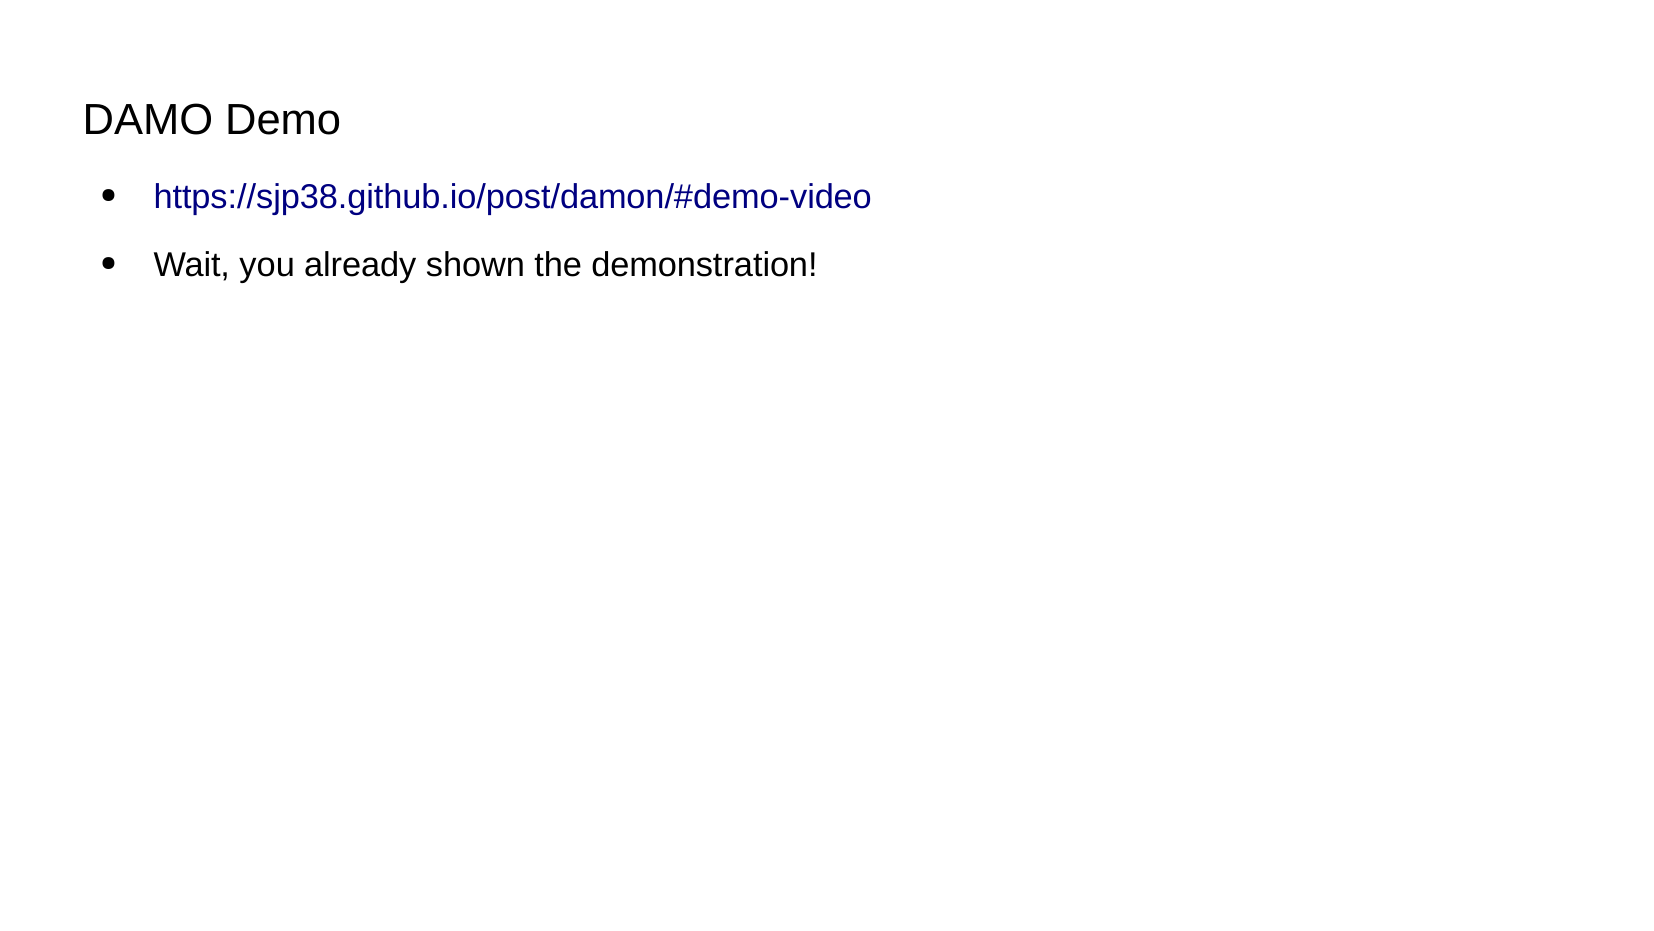

# DAMO Demo
https://sjp38.github.io/post/damon/#demo-video
Wait, you already shown the demonstration!